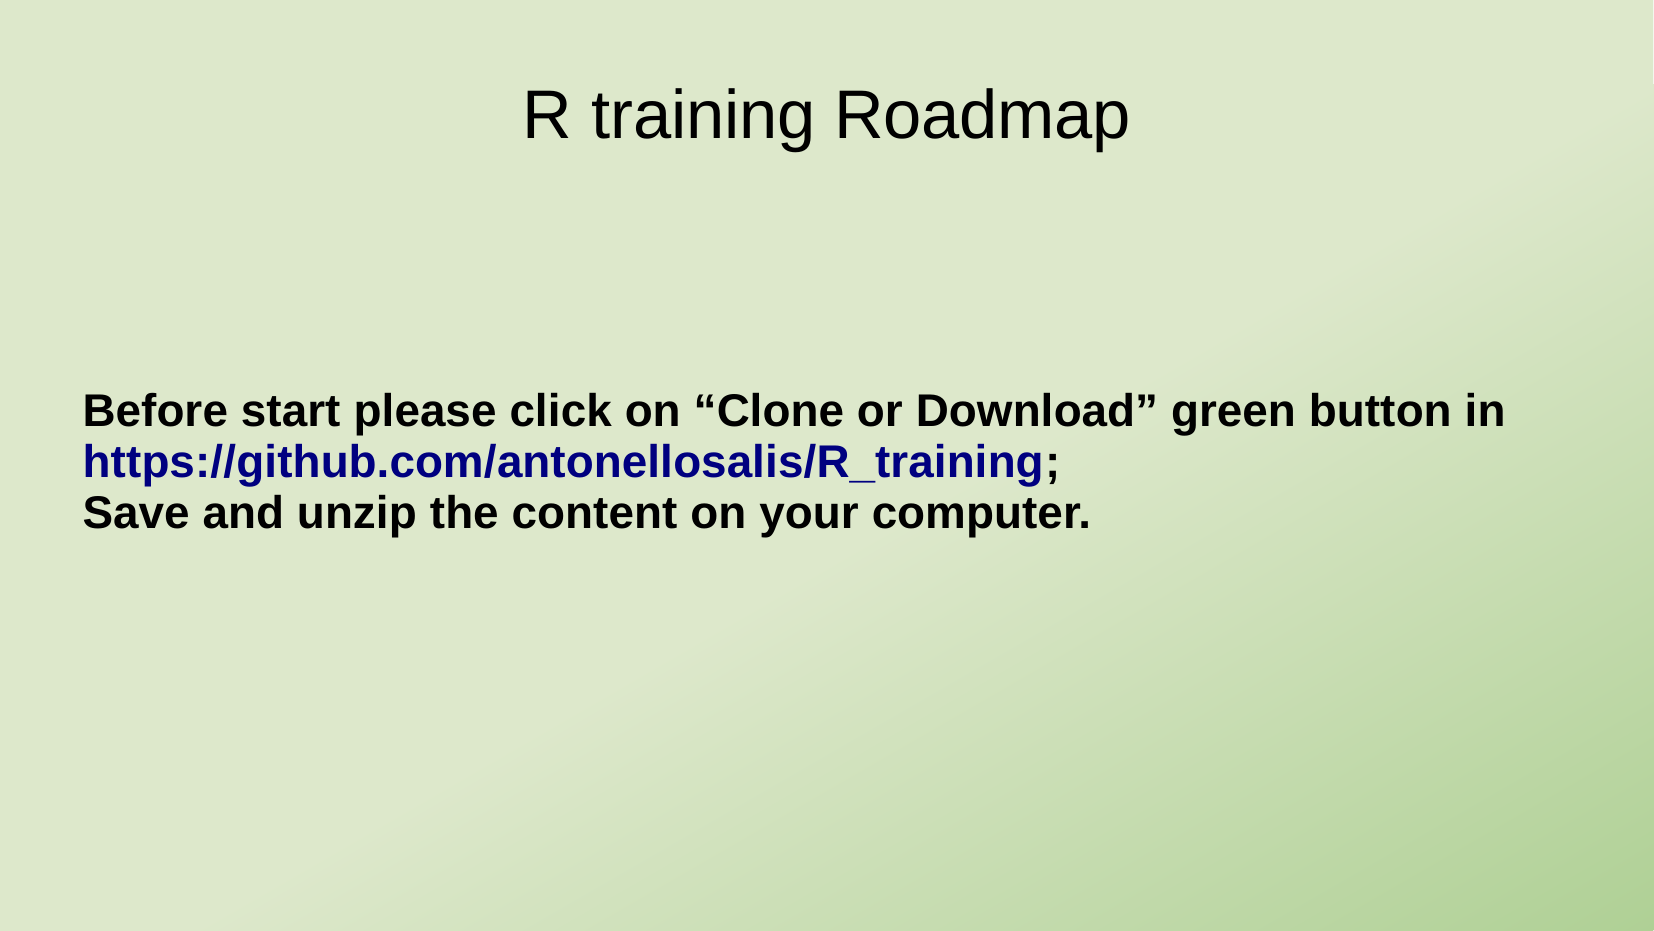

# R training Roadmap
Before start please click on “Clone or Download” green button in https://github.com/antonellosalis/R_training;
Save and unzip the content on your computer.